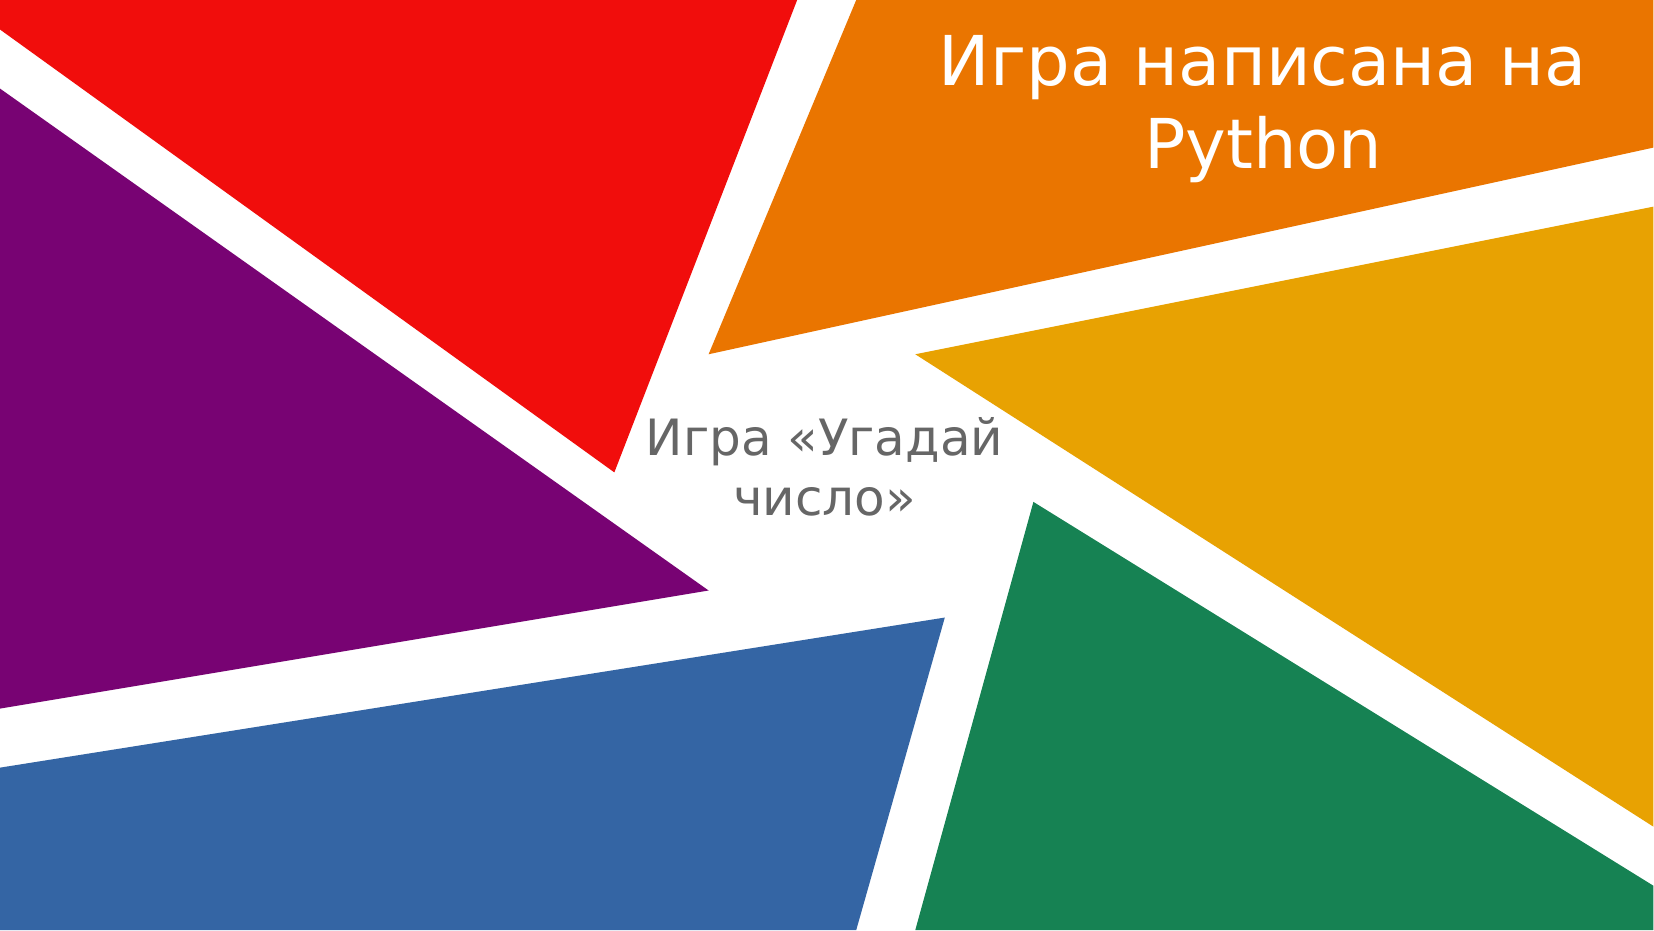

Игра написана на Python
# Игра «Угадай число»